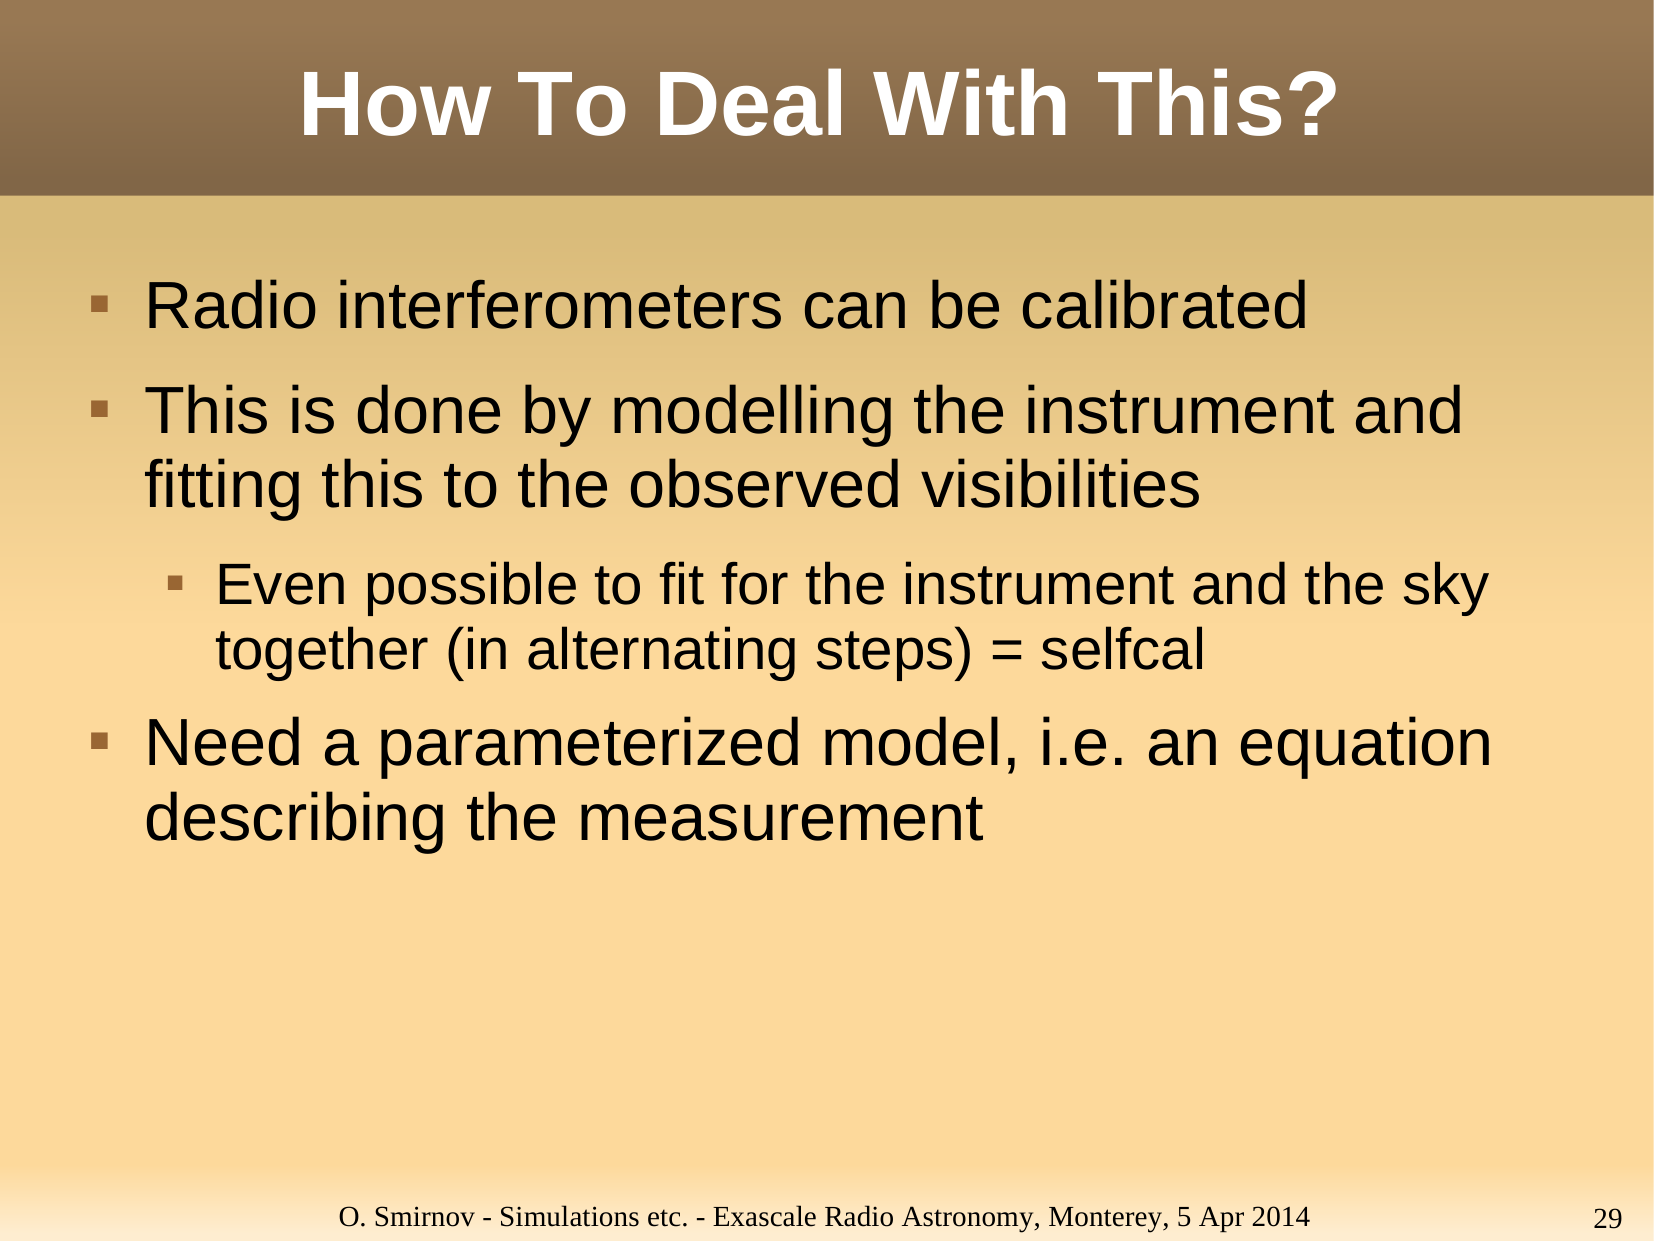

# How To Deal With This?
Radio interferometers can be calibrated
This is done by modelling the instrument and fitting this to the observed visibilities
Even possible to fit for the instrument and the sky together (in alternating steps) = selfcal
Need a parameterized model, i.e. an equation describing the measurement
O. Smirnov - Simulations etc. - Exascale Radio Astronomy, Monterey, 5 Apr 2014
29